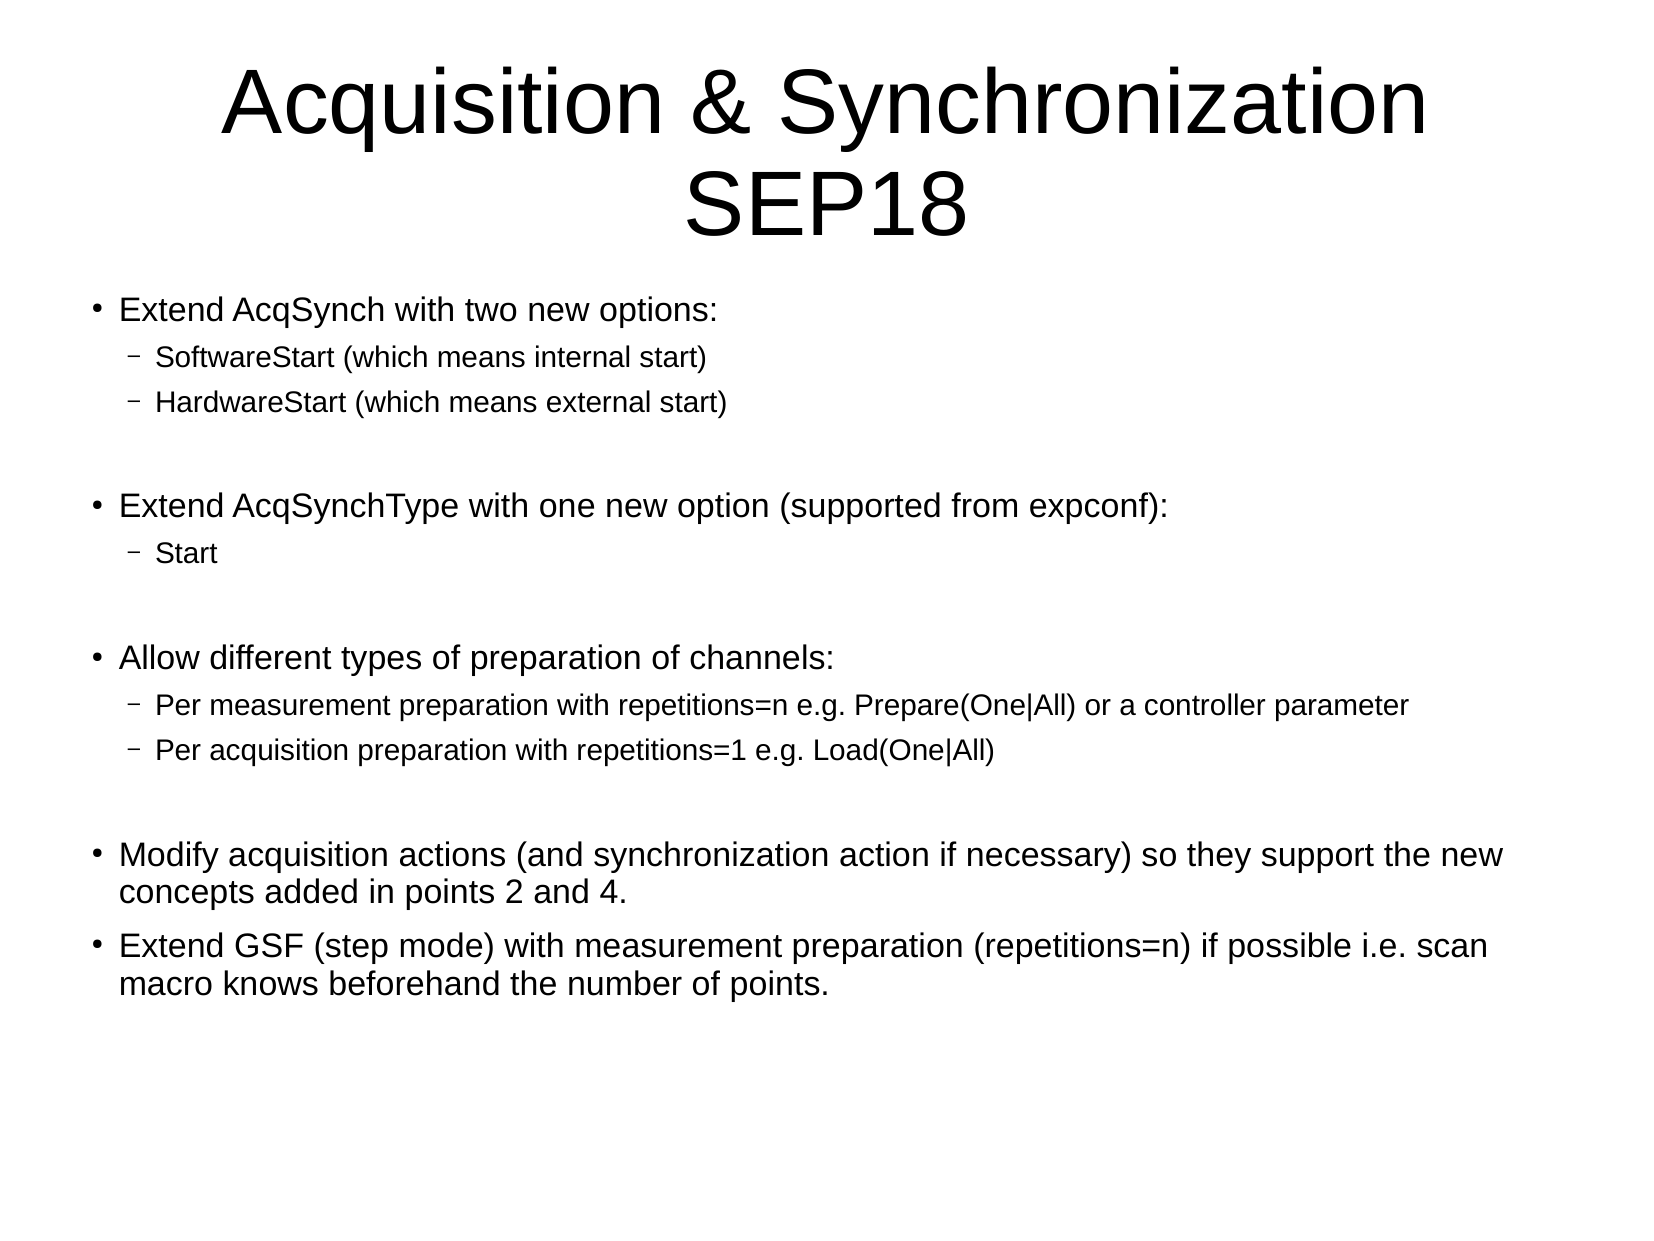

# Acquisition & Synchronization SEP18
Extend AcqSynch with two new options:
SoftwareStart (which means internal start)
HardwareStart (which means external start)
Extend AcqSynchType with one new option (supported from expconf):
Start
Allow different types of preparation of channels:
Per measurement preparation with repetitions=n e.g. Prepare(One|All) or a controller parameter
Per acquisition preparation with repetitions=1 e.g. Load(One|All)
Modify acquisition actions (and synchronization action if necessary) so they support the new concepts added in points 2 and 4.
Extend GSF (step mode) with measurement preparation (repetitions=n) if possible i.e. scan macro knows beforehand the number of points.